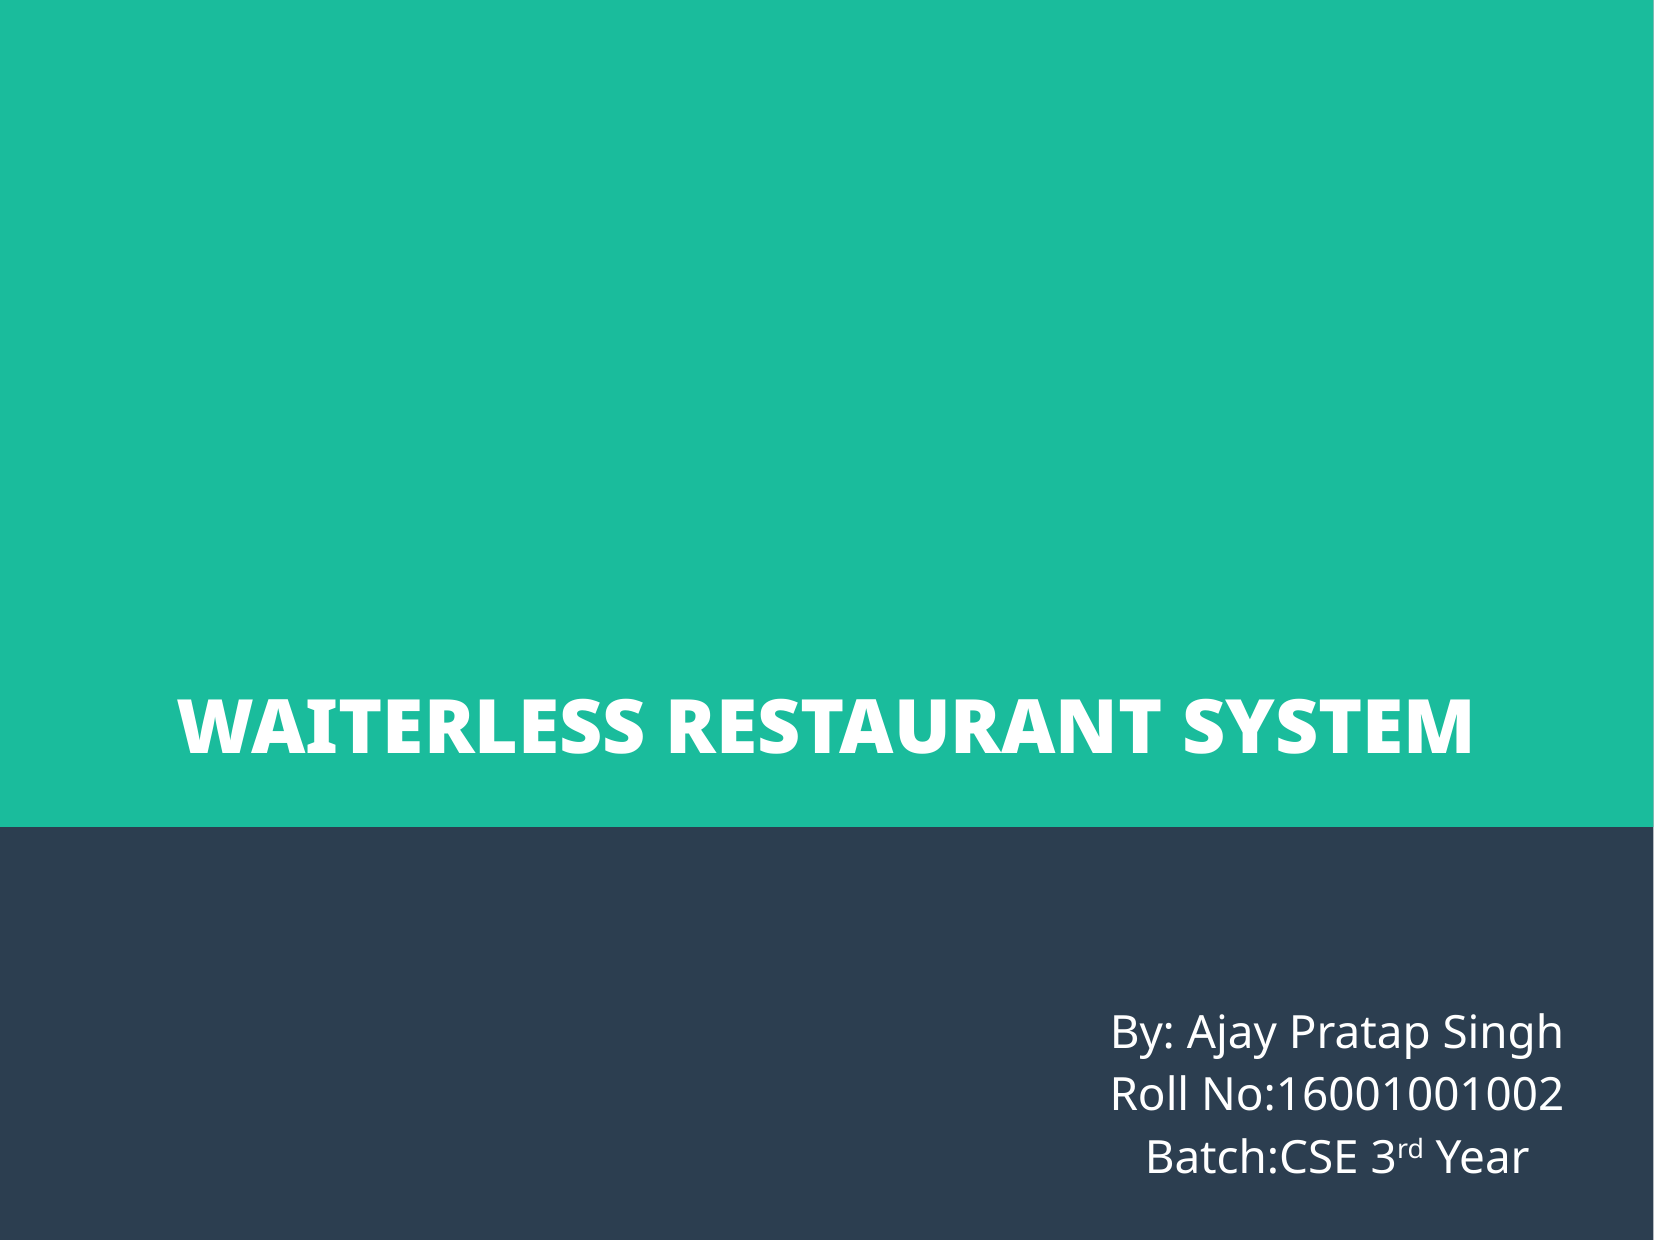

WAITERLESS RESTAURANT SYSTEM
# By: Ajay Pratap Singh
Roll No:16001001002
Batch:CSE 3rd Year